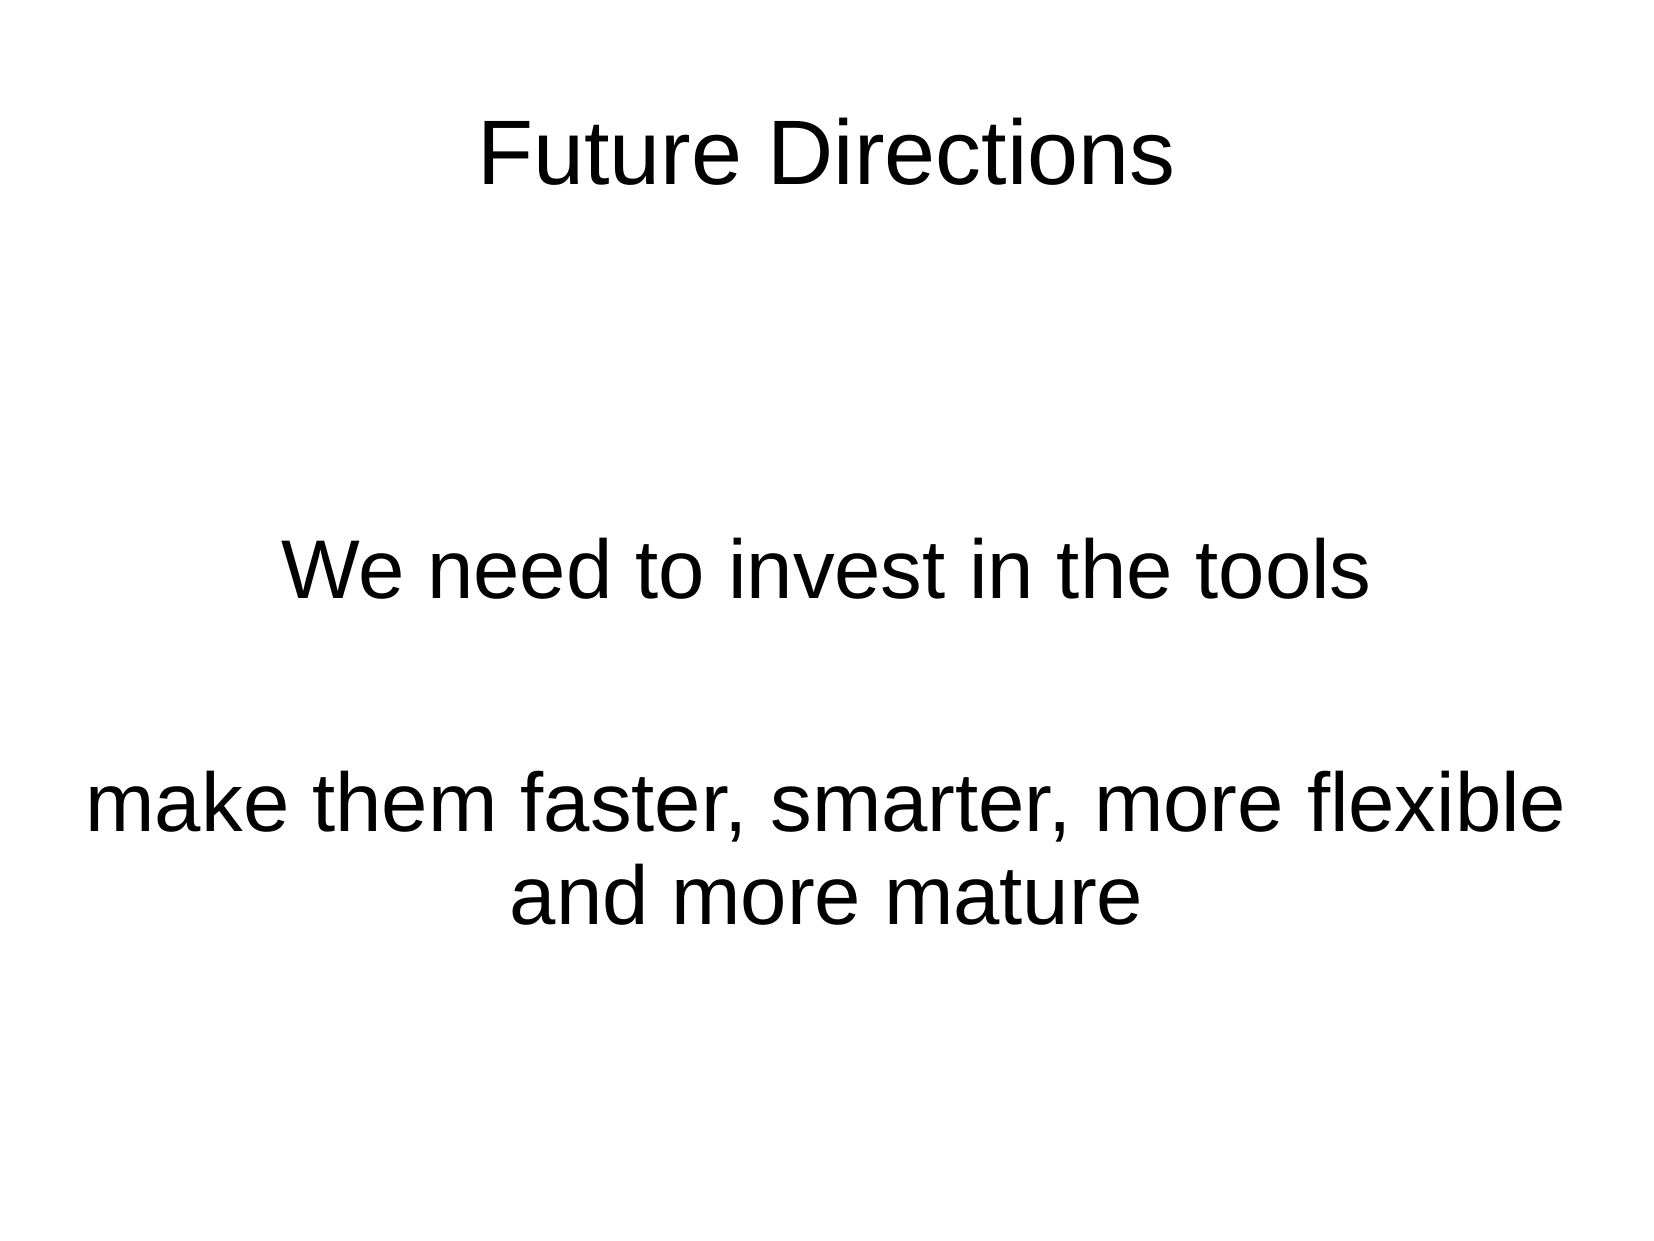

# Future Directions
We need to invest in the tools
make them faster, smarter, more flexible and more mature